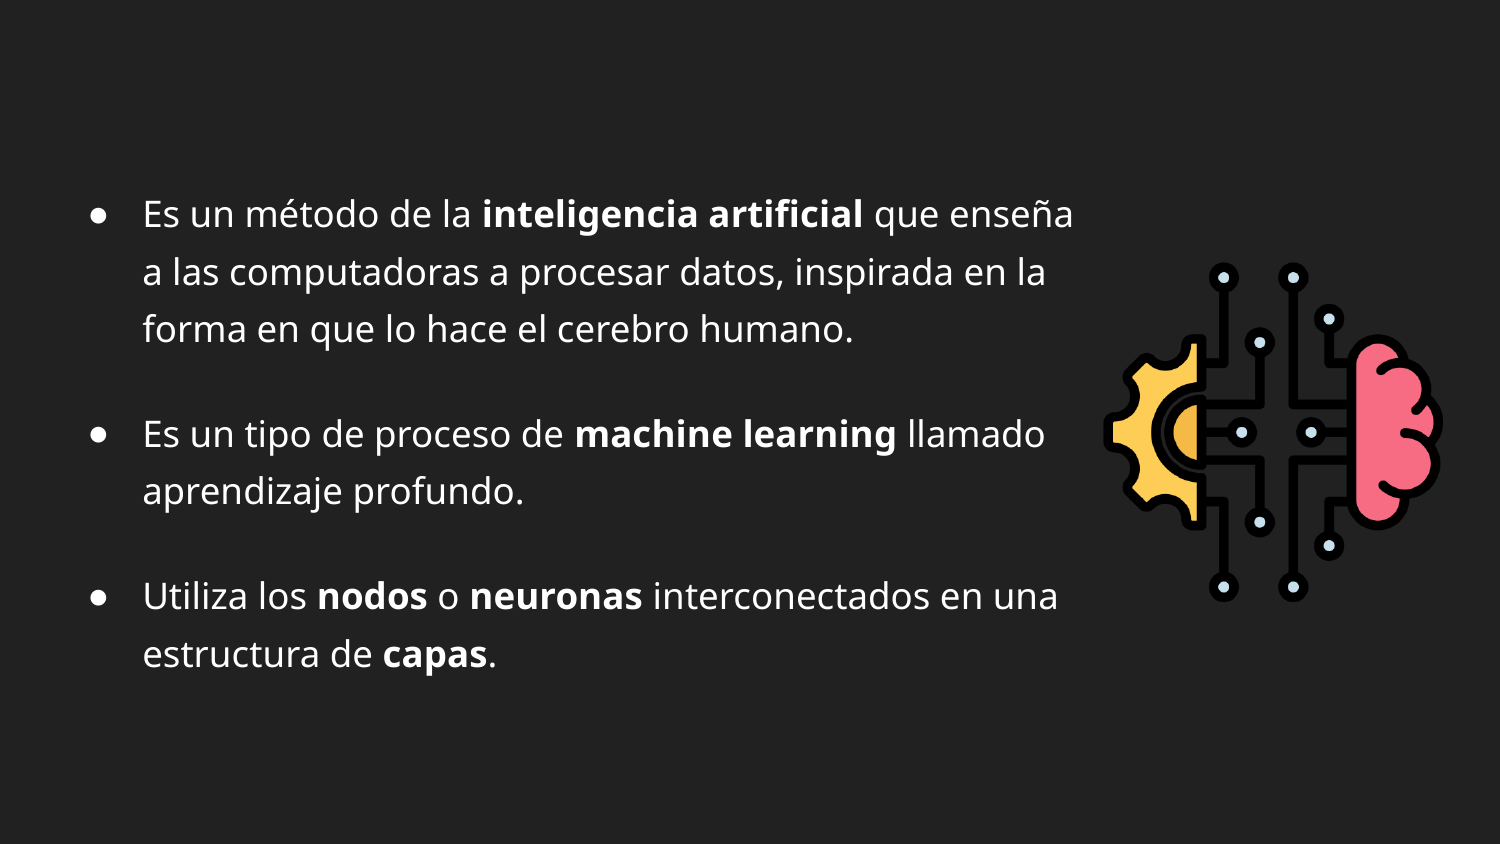

Es un método de la inteligencia artificial que enseña a las computadoras a procesar datos, inspirada en la forma en que lo hace el cerebro humano.
Es un tipo de proceso de machine learning llamado aprendizaje profundo.
Utiliza los nodos o neuronas interconectados en una estructura de capas.